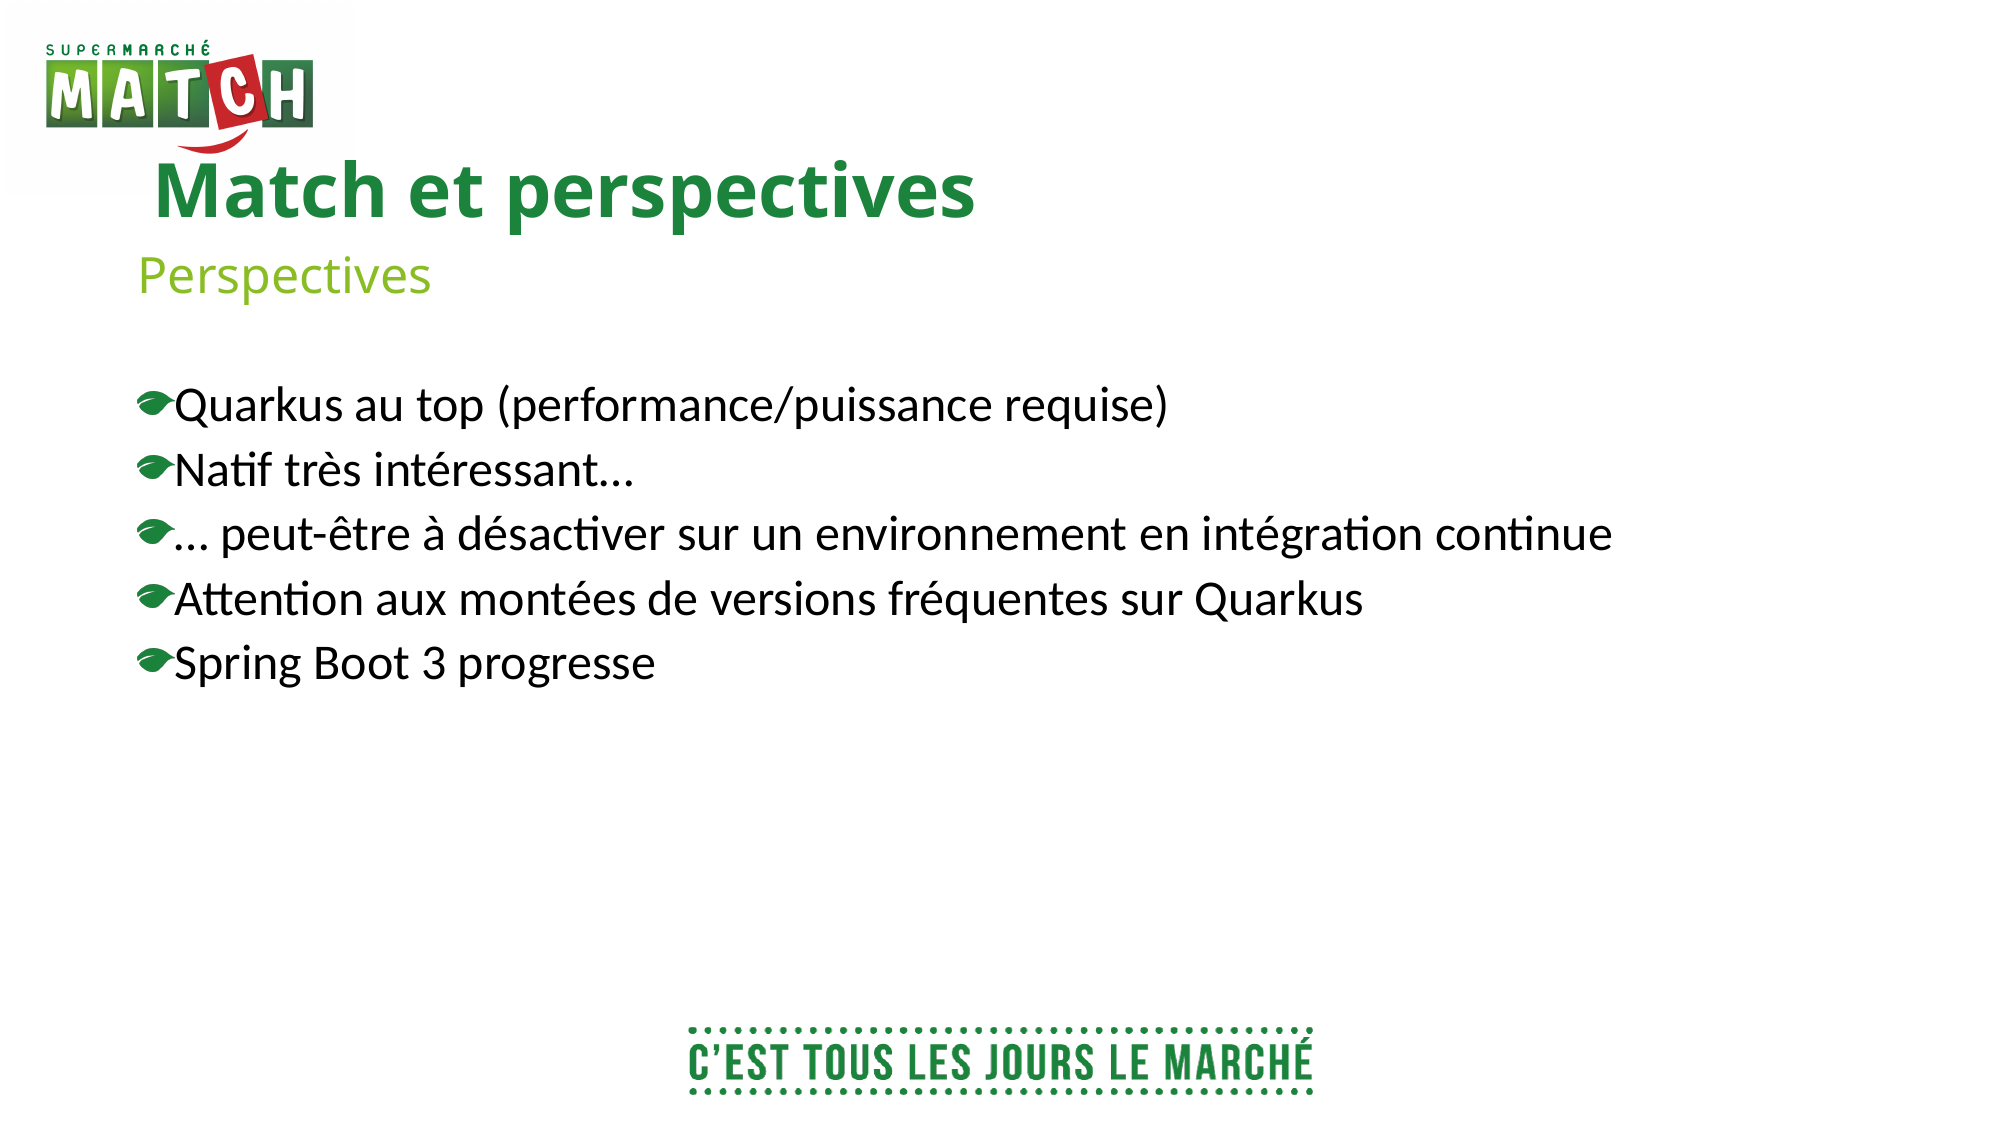

# Match et perspectives
Perspectives
Quarkus au top (performance/puissance requise)
Natif très intéressant…
… peut-être à désactiver sur un environnement en intégration continue
Attention aux montées de versions fréquentes sur Quarkus
Spring Boot 3 progresse